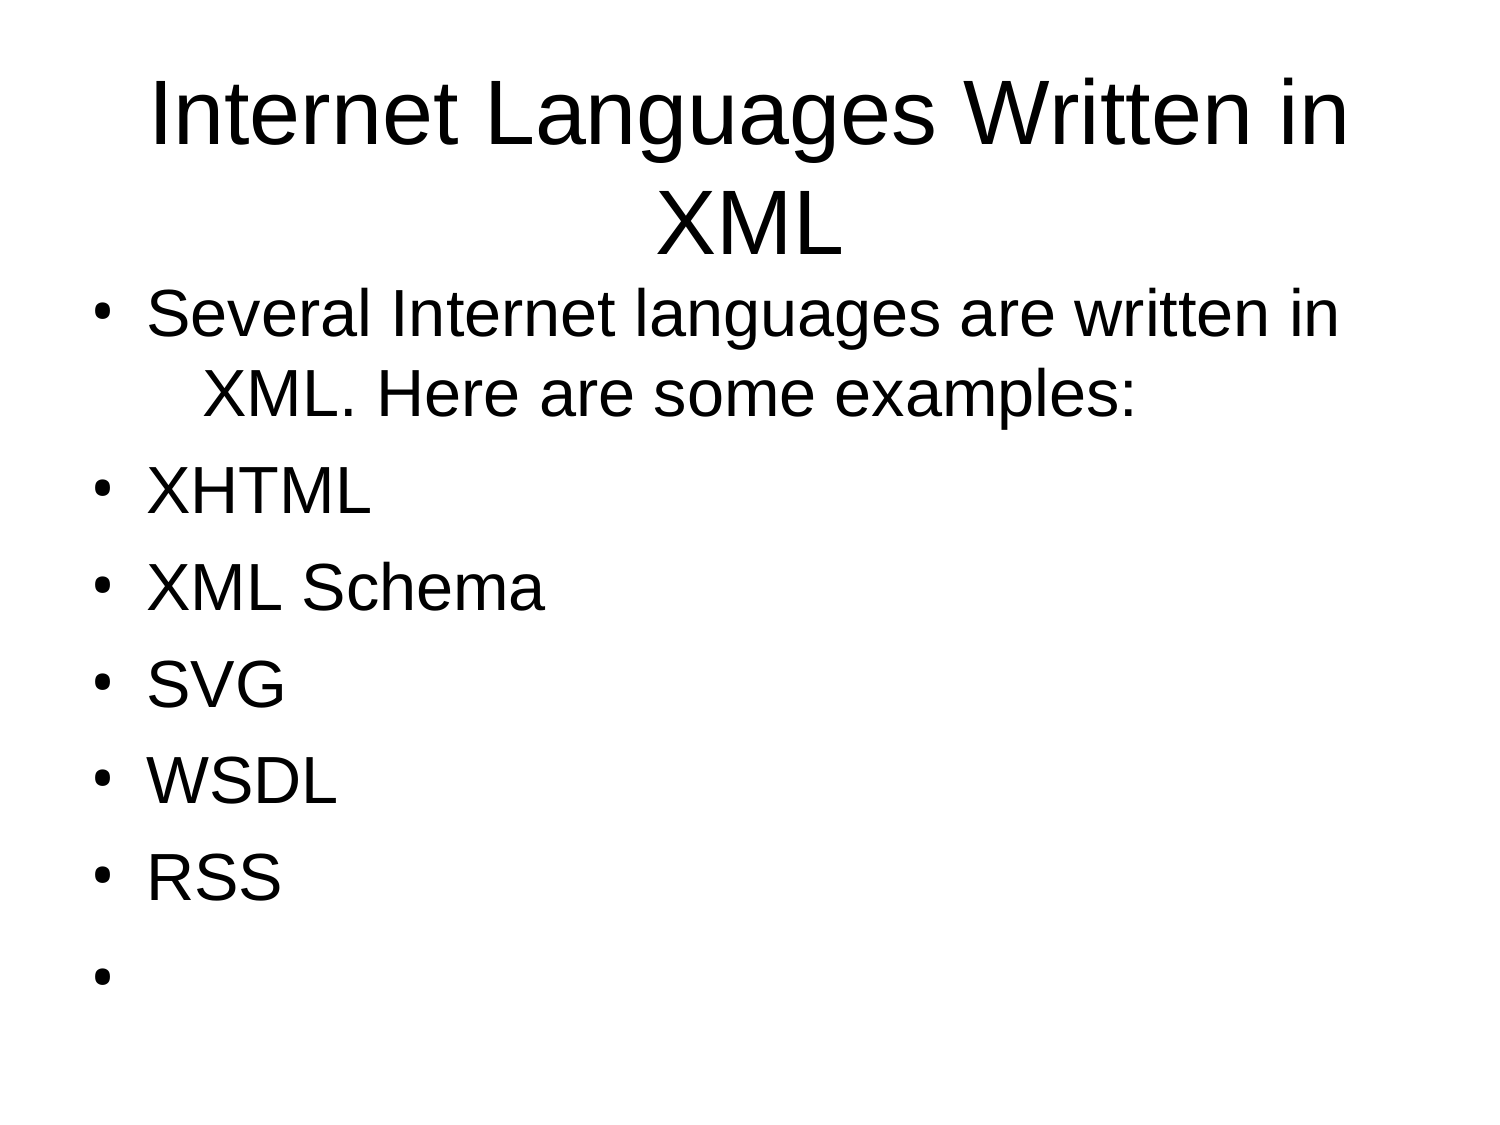

# Internet Languages Written in XML
Several Internet languages are written in XML. Here are some examples:
XHTML
XML Schema
SVG
WSDL
RSS